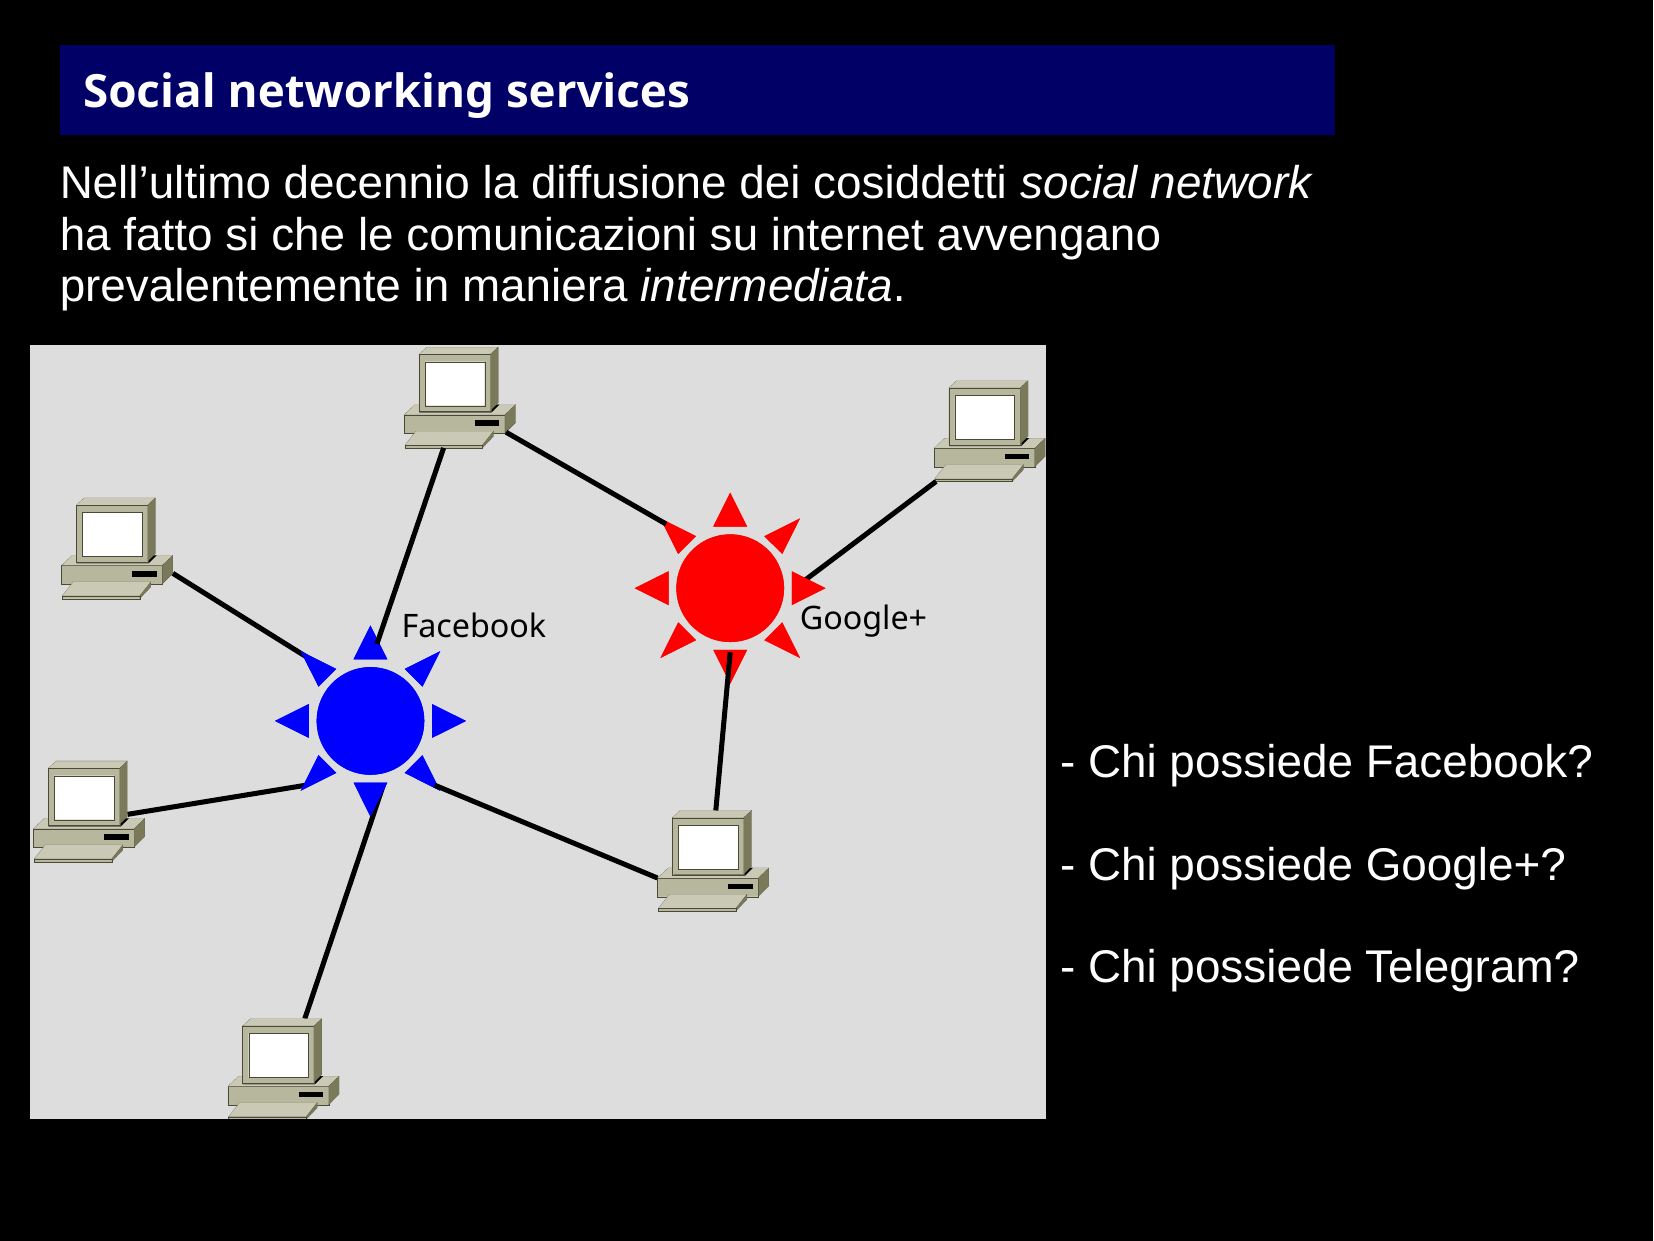

# Social networking services
Nell’ultimo decennio la diffusione dei cosiddetti social network ha fatto si che le comunicazioni su internet avvengano prevalentemente in maniera intermediata.
- Chi possiede Facebook?
- Chi possiede Google+?
- Chi possiede Telegram?